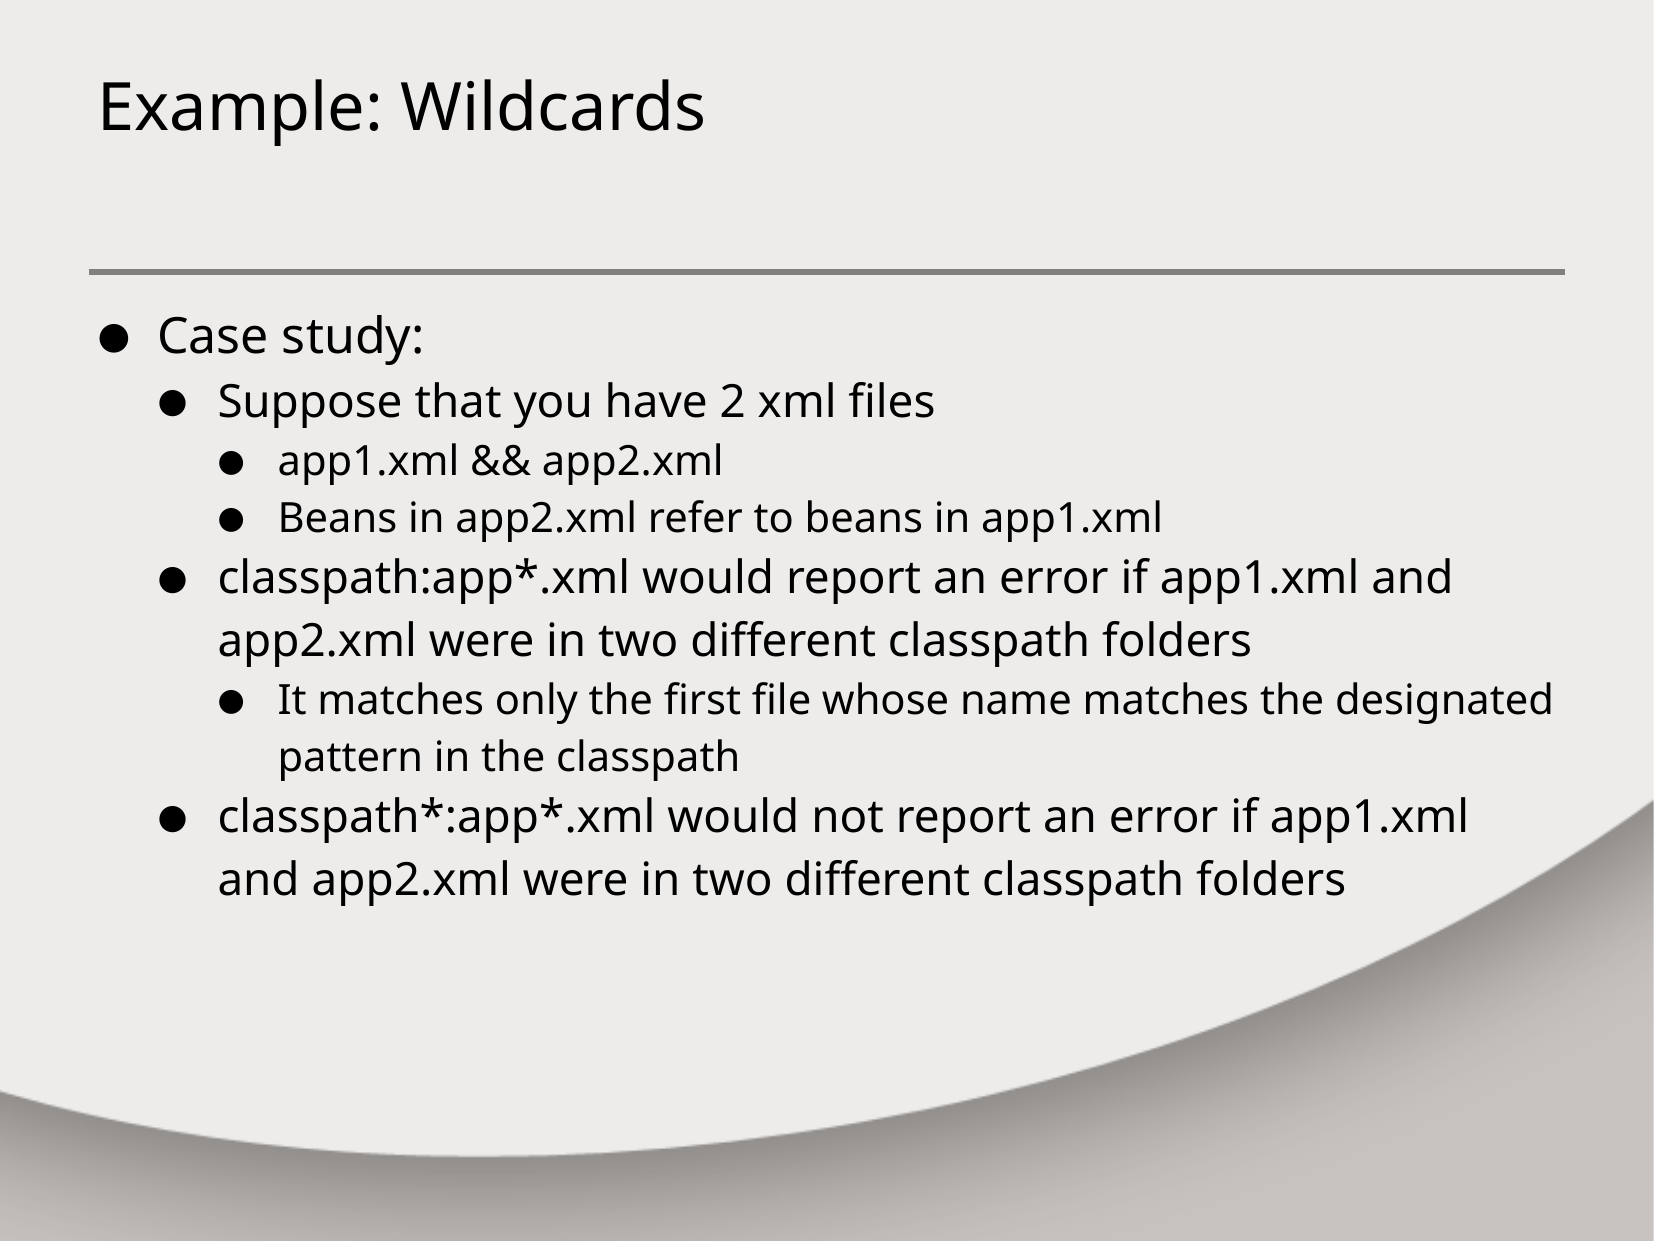

# Example: Wildcards
Case study:
Suppose that you have 2 xml files
app1.xml && app2.xml
Beans in app2.xml refer to beans in app1.xml
classpath:app*.xml would report an error if app1.xml and app2.xml were in two different classpath folders
It matches only the first file whose name matches the designated pattern in the classpath
classpath*:app*.xml would not report an error if app1.xml and app2.xml were in two different classpath folders